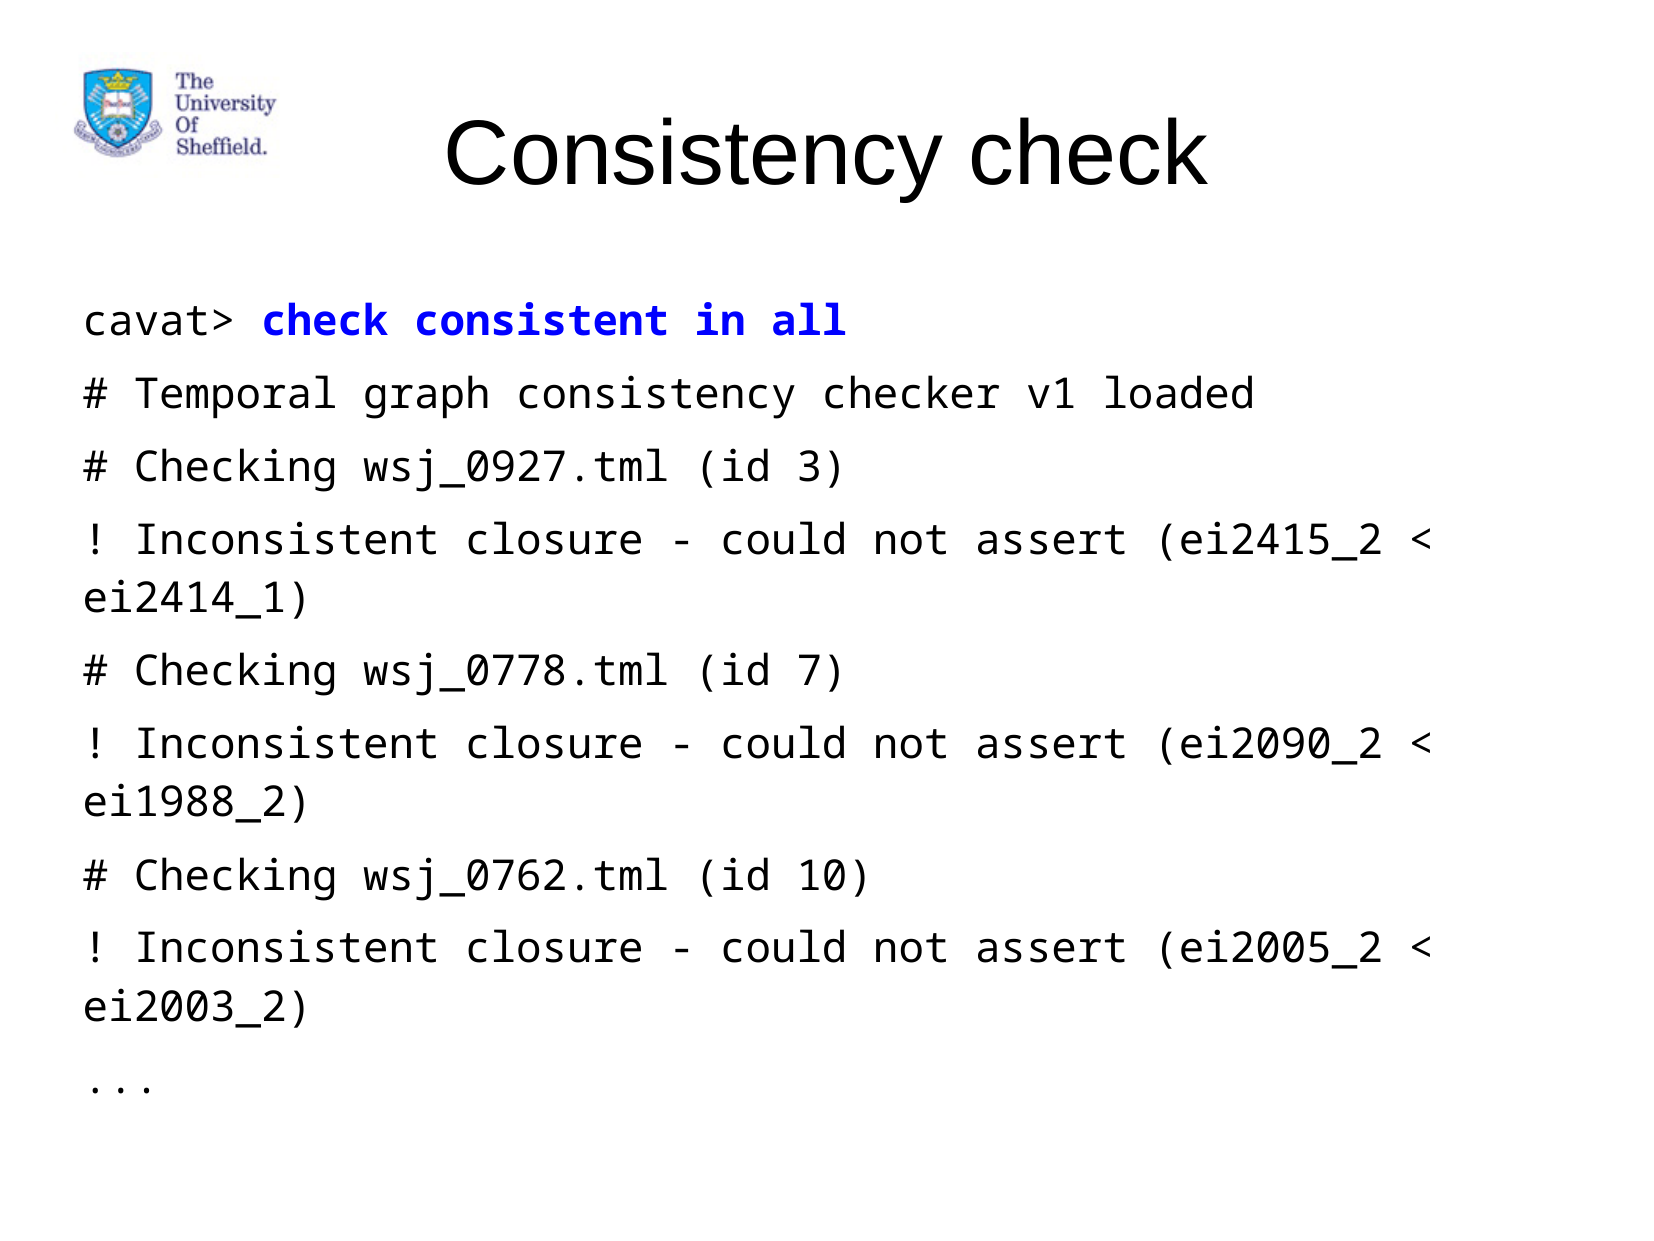

# Consistency check
cavat> check consistent in all
# Temporal graph consistency checker v1 loaded
# Checking wsj_0927.tml (id 3)
! Inconsistent closure - could not assert (ei2415_2 < ei2414_1)
# Checking wsj_0778.tml (id 7)
! Inconsistent closure - could not assert (ei2090_2 < ei1988_2)
# Checking wsj_0762.tml (id 10)
! Inconsistent closure - could not assert (ei2005_2 < ei2003_2)
...